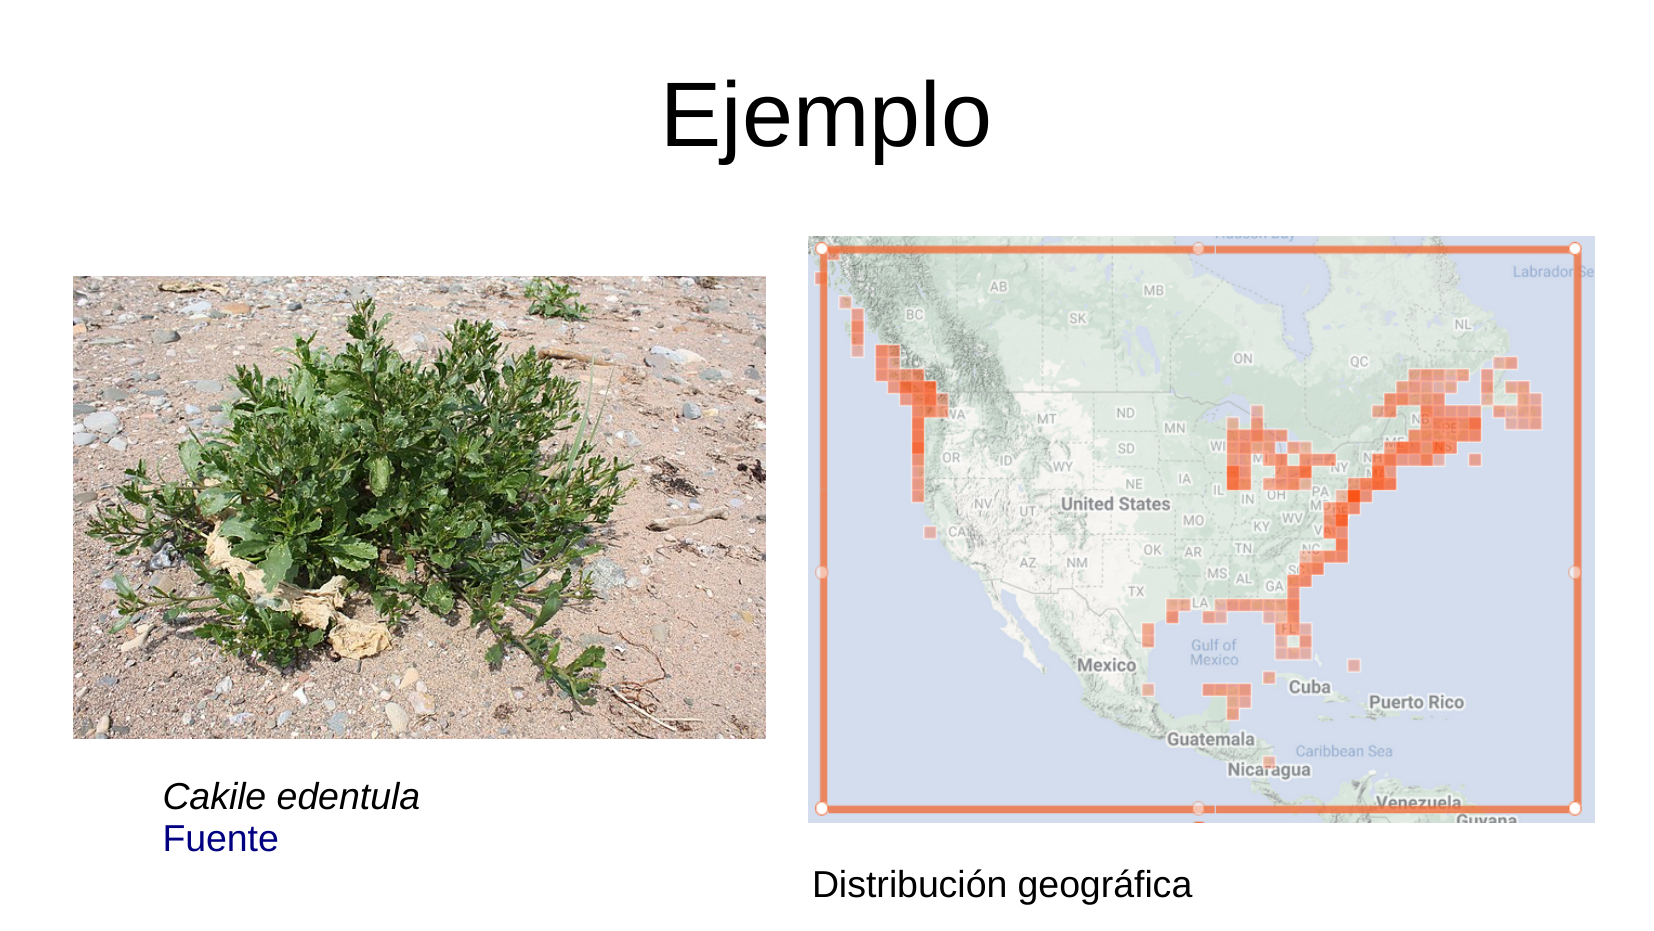

# Ejemplo
Cakile edentula
Fuente
Distribución geográfica